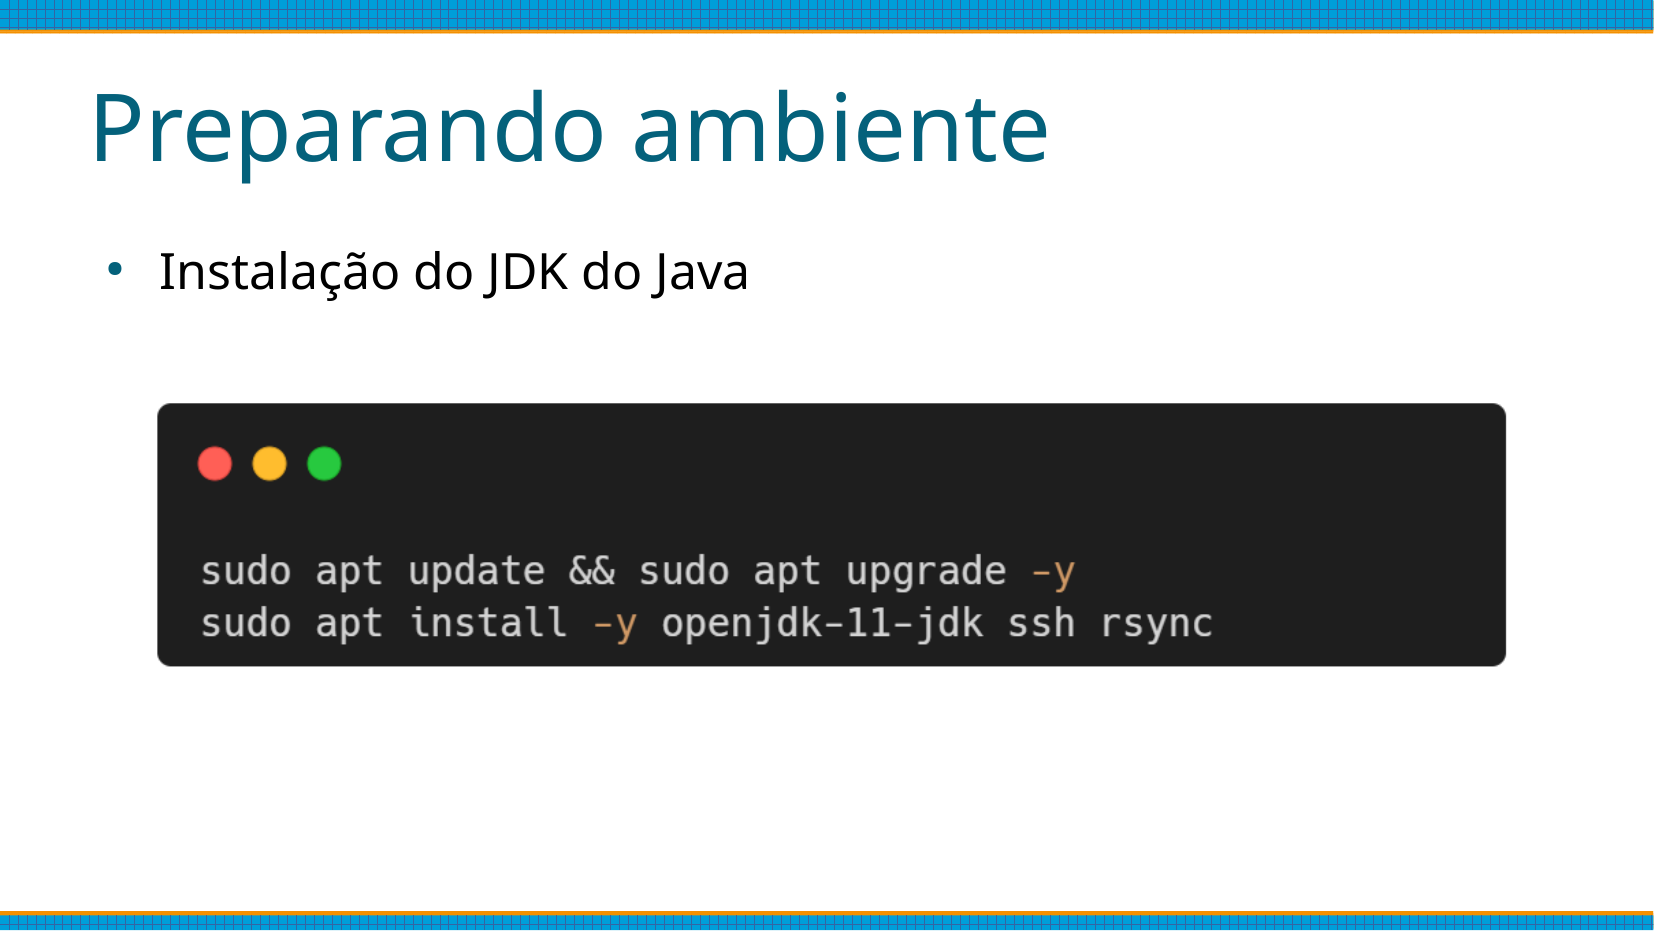

# Preparando ambiente
Instalação do JDK do Java